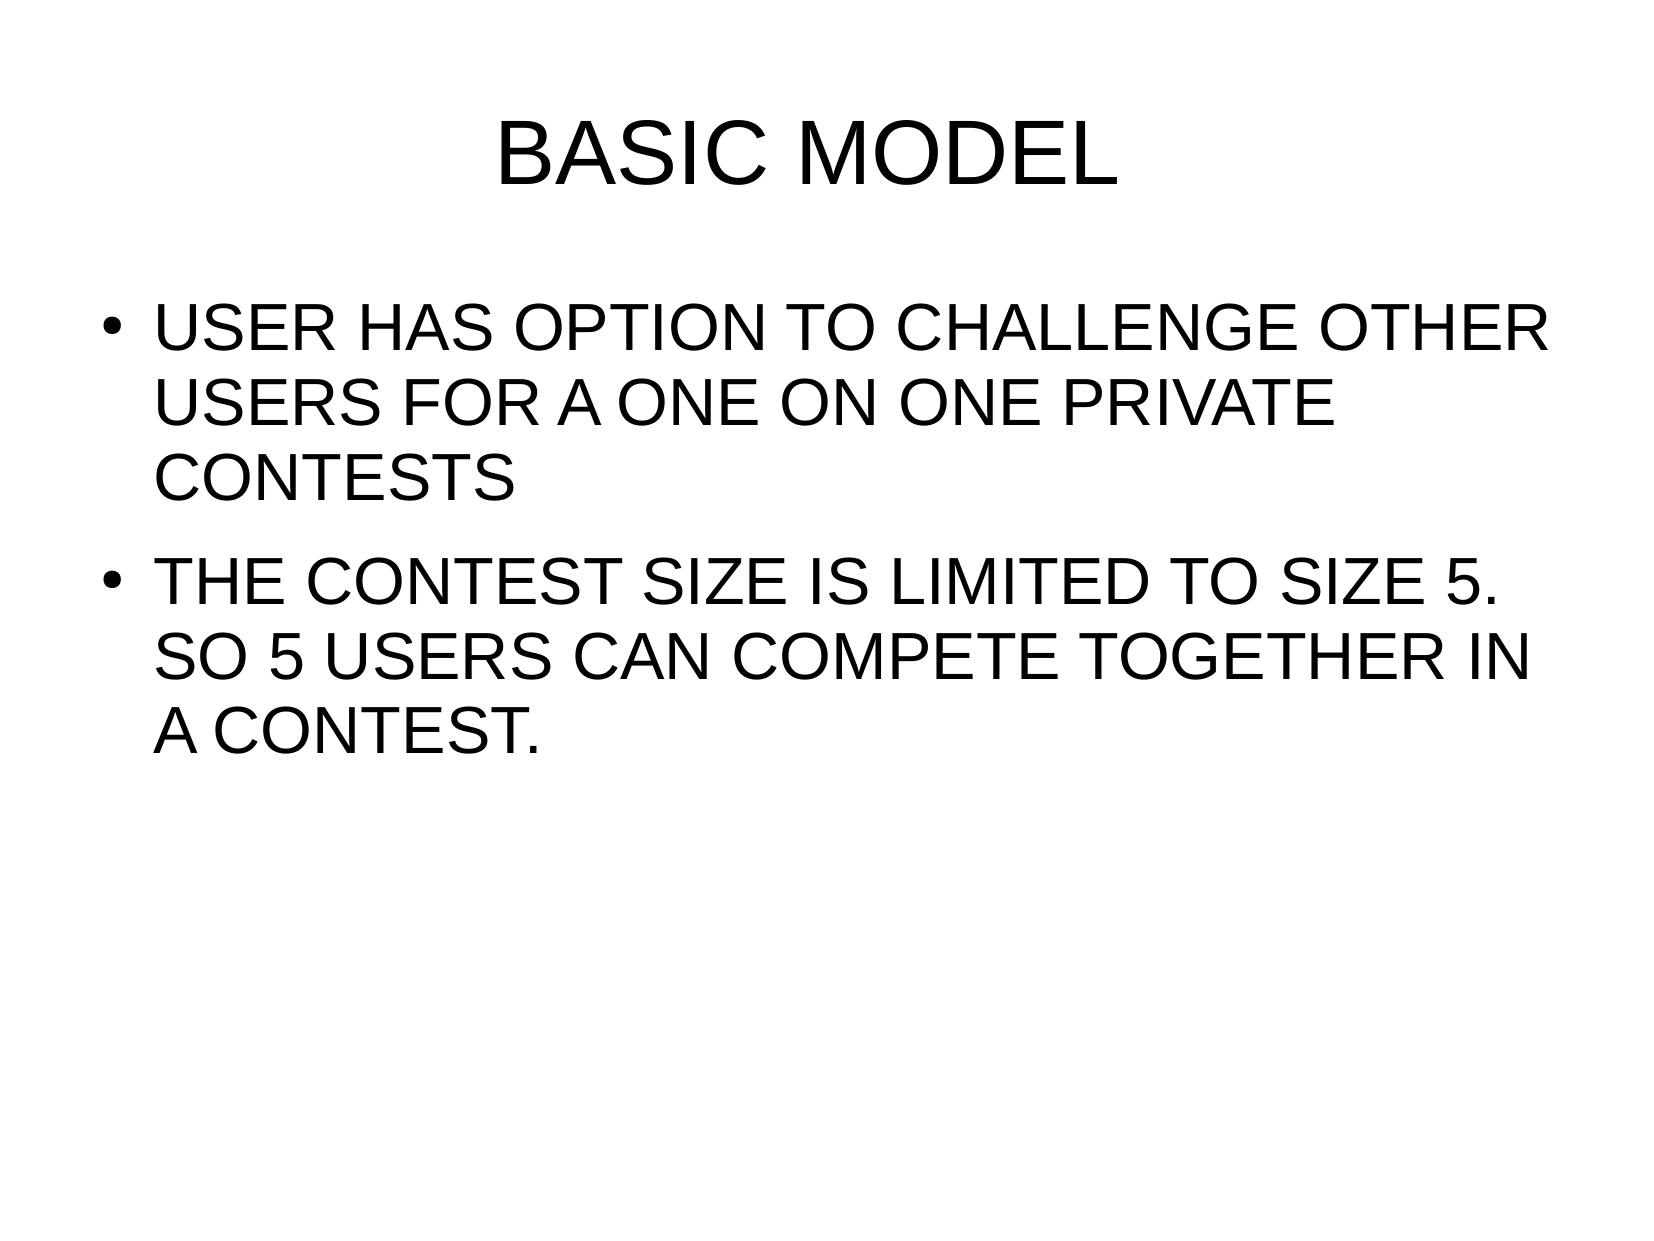

# BASIC MODEL
USER HAS OPTION TO CHALLENGE OTHER USERS FOR A ONE ON ONE PRIVATE CONTESTS
THE CONTEST SIZE IS LIMITED TO SIZE 5. SO 5 USERS CAN COMPETE TOGETHER IN A CONTEST.